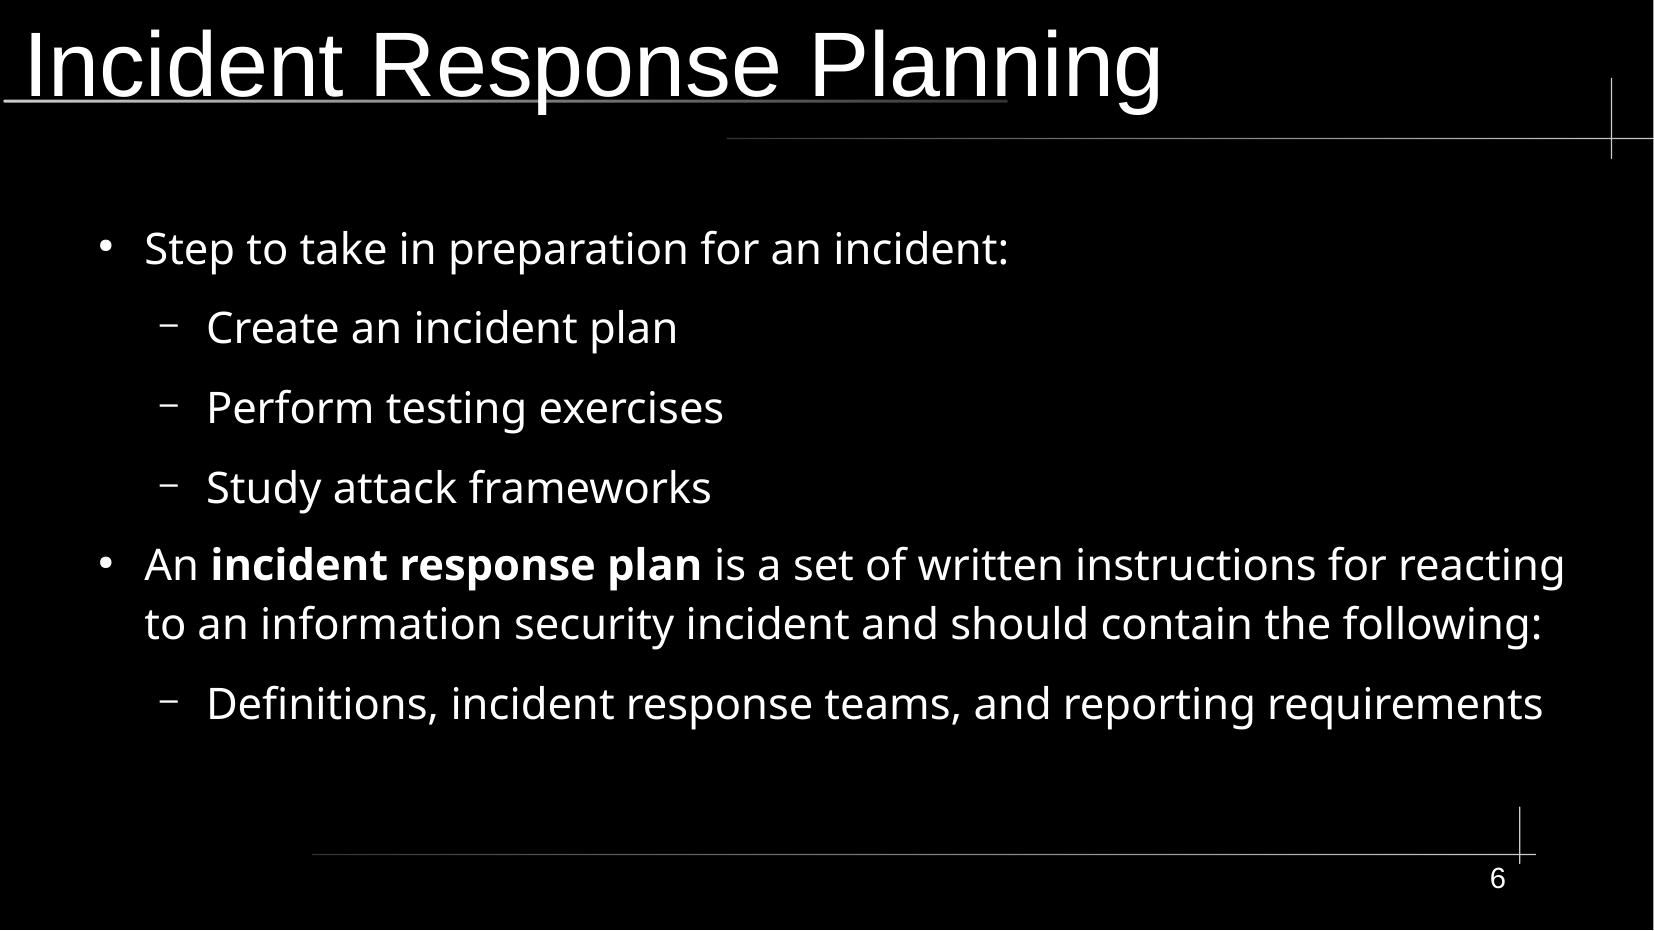

# Incident Response Planning
Step to take in preparation for an incident:
Create an incident plan
Perform testing exercises
Study attack frameworks
An incident response plan is a set of written instructions for reacting to an information security incident and should contain the following:
Definitions, incident response teams, and reporting requirements
6